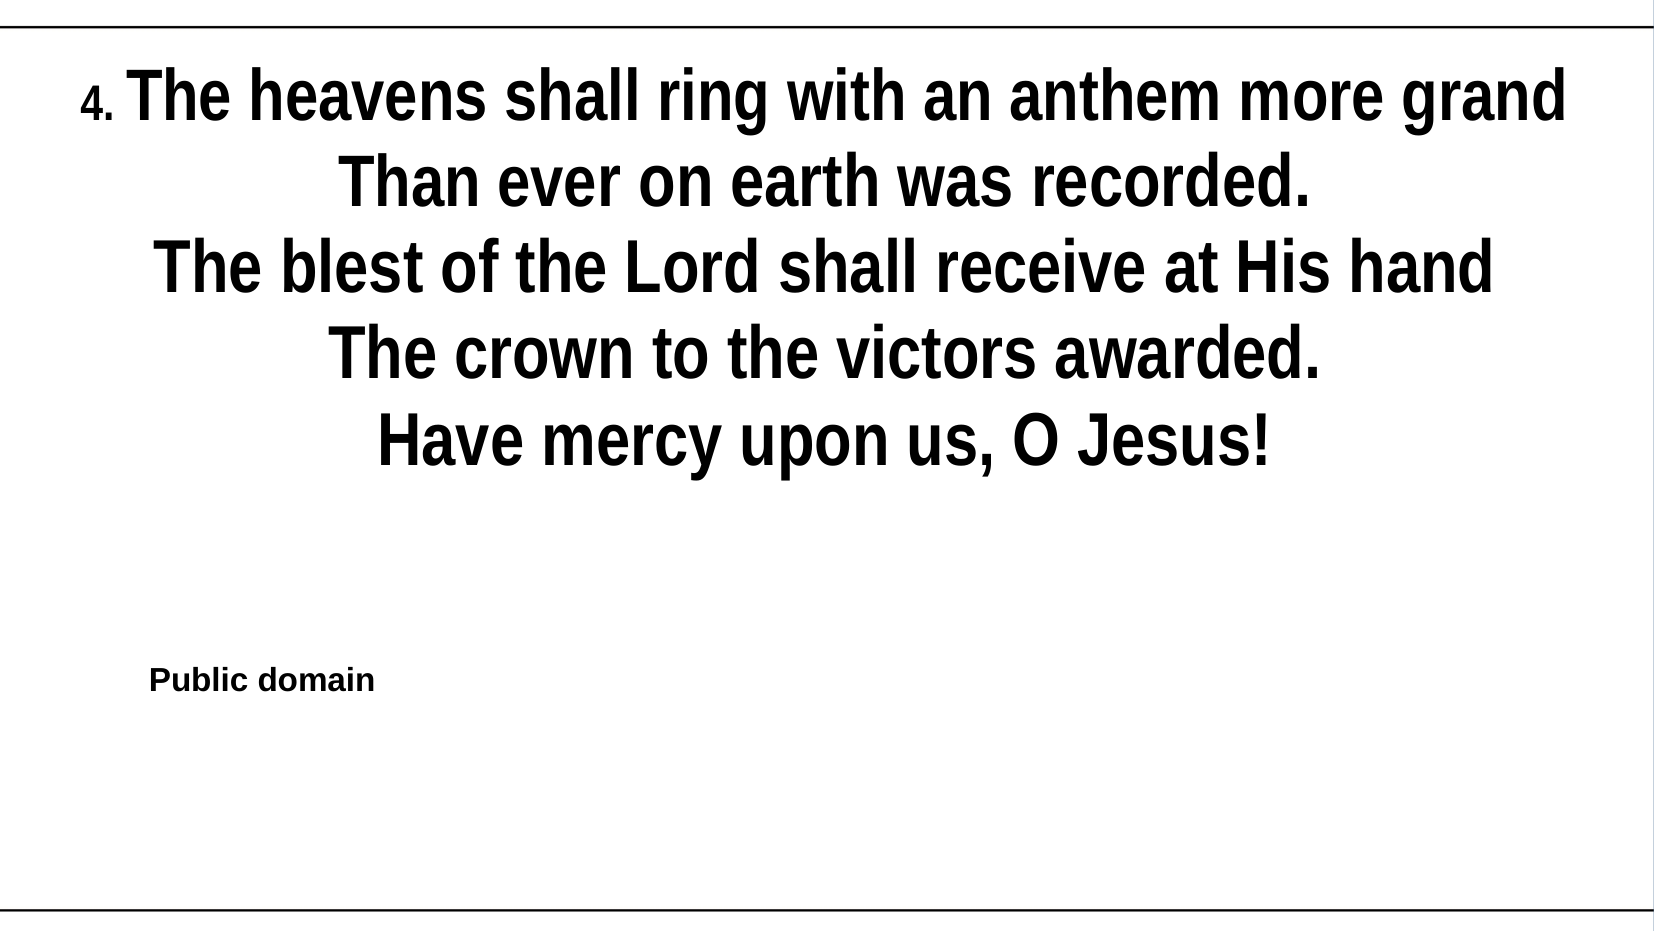

4. The heavens shall ring with an anthem more grand
Than ever on earth was recorded.
The blest of the Lord shall receive at His hand
The crown to the victors awarded.
Have mercy upon us, O Jesus!
 Public domain